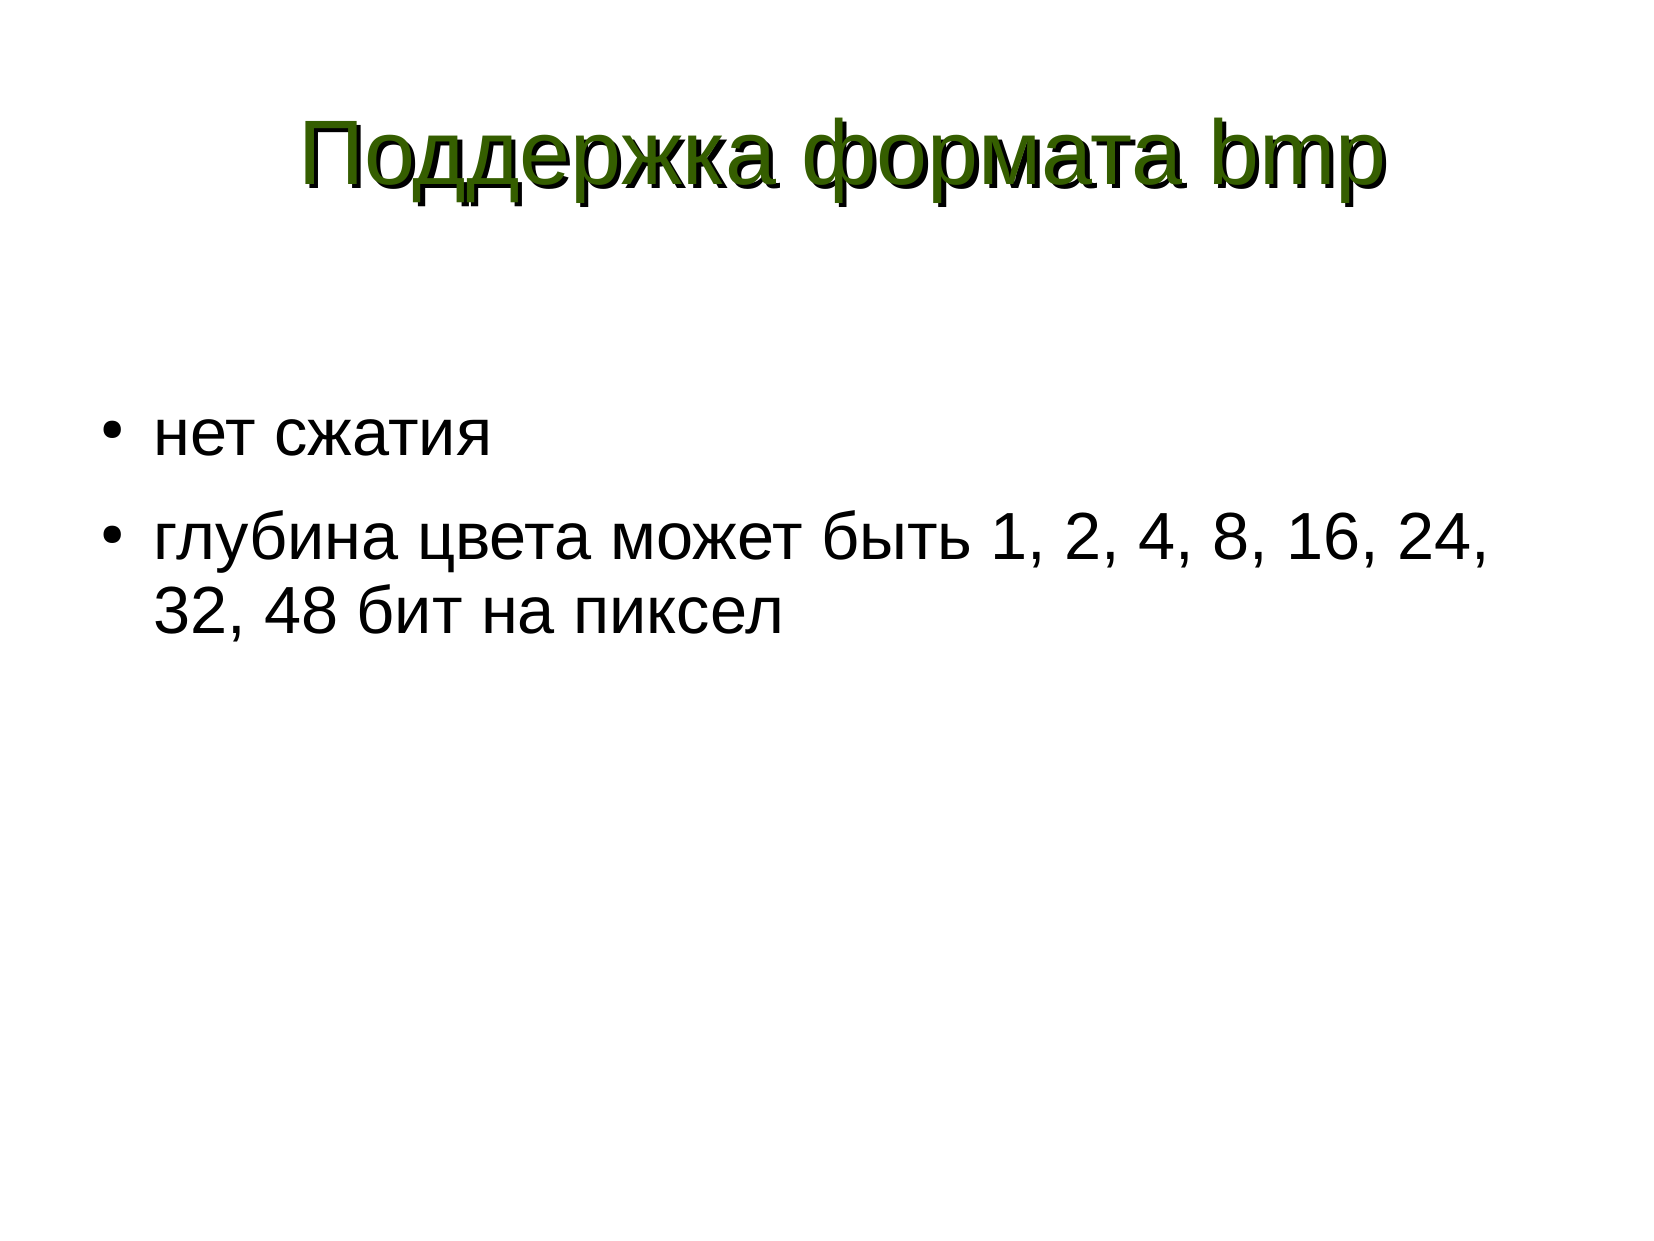

# Поддержка формата bmp
нет сжатия
глубина цвета может быть 1, 2, 4, 8, 16, 24, 32, 48 бит на пиксел